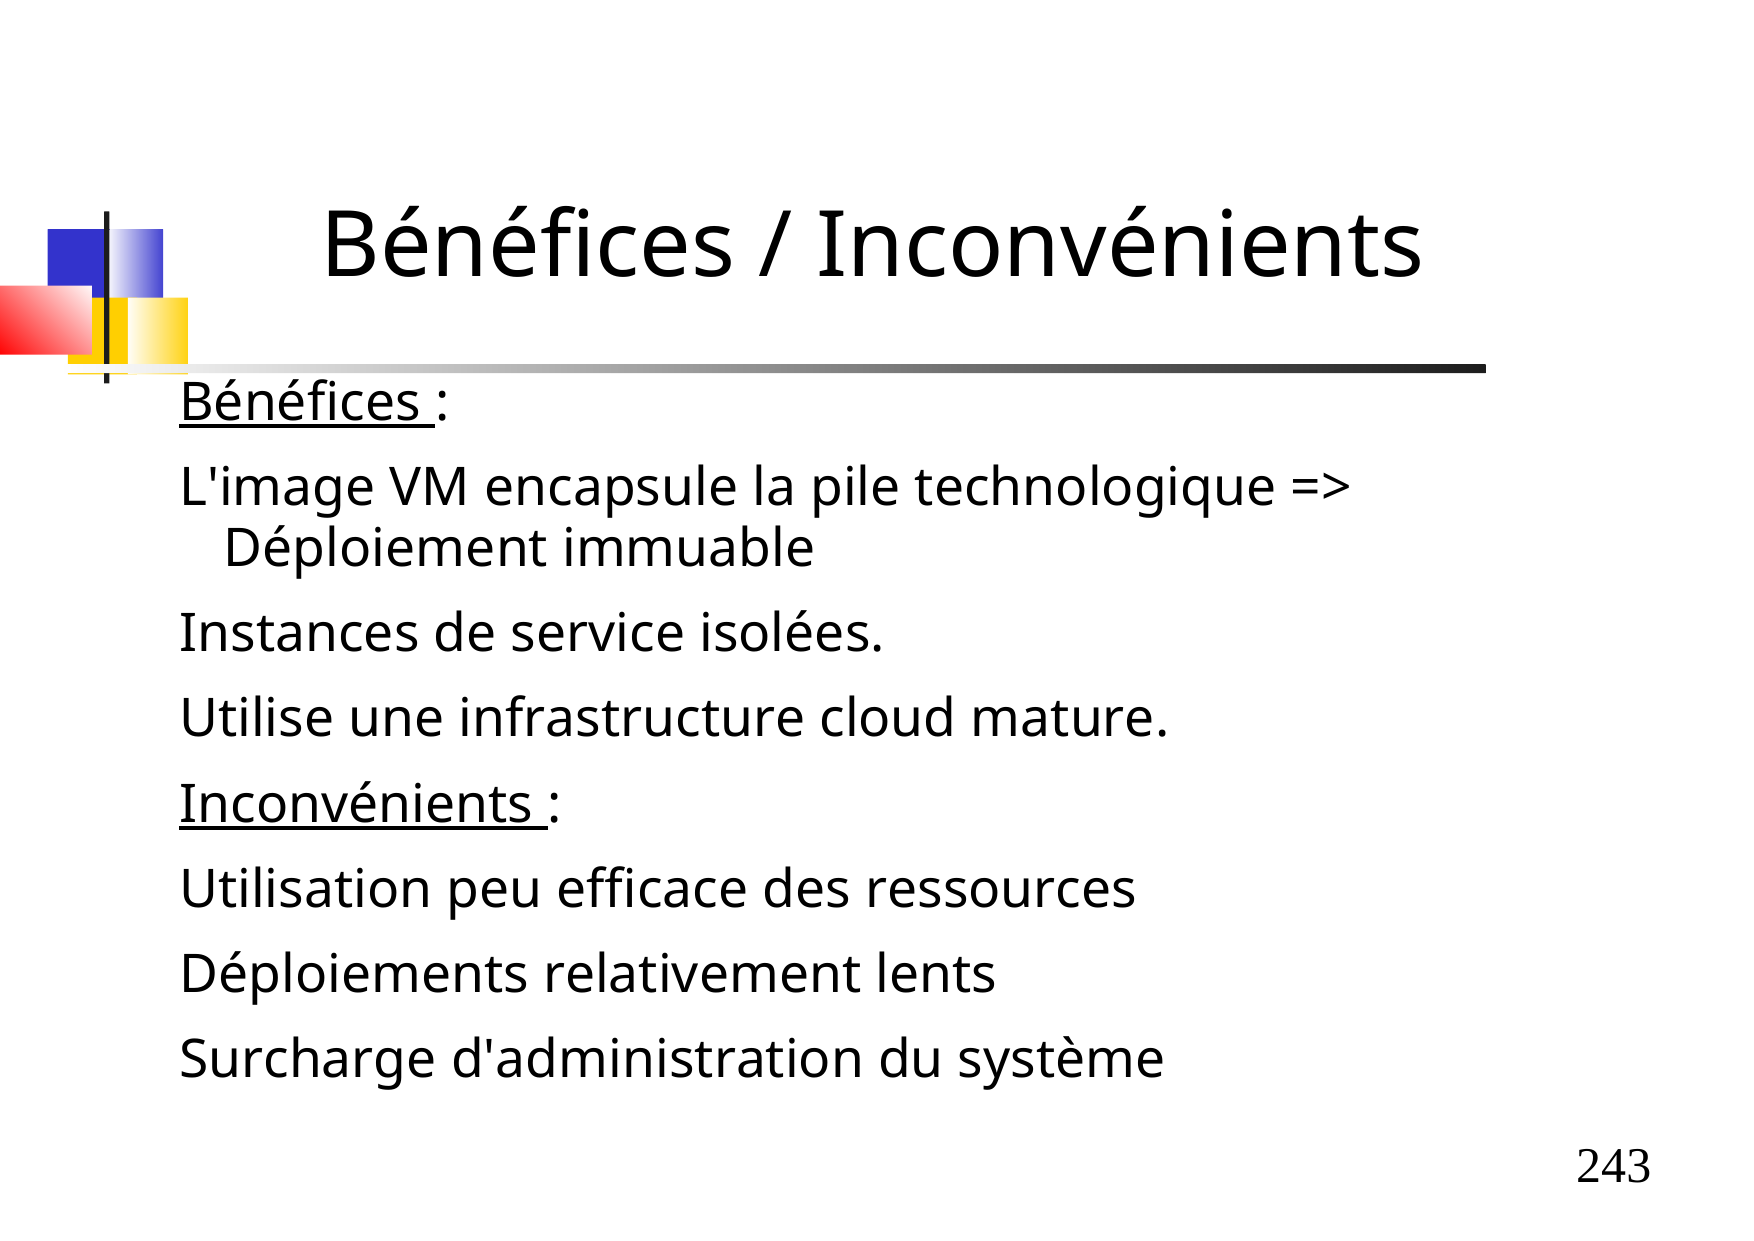

# Bénéfices / Inconvénients
Bénéfices :
L'image VM encapsule la pile technologique => Déploiement immuable
Instances de service isolées.
Utilise une infrastructure cloud mature.
Inconvénients :
Utilisation peu efficace des ressources
Déploiements relativement lents
Surcharge d'administration du système